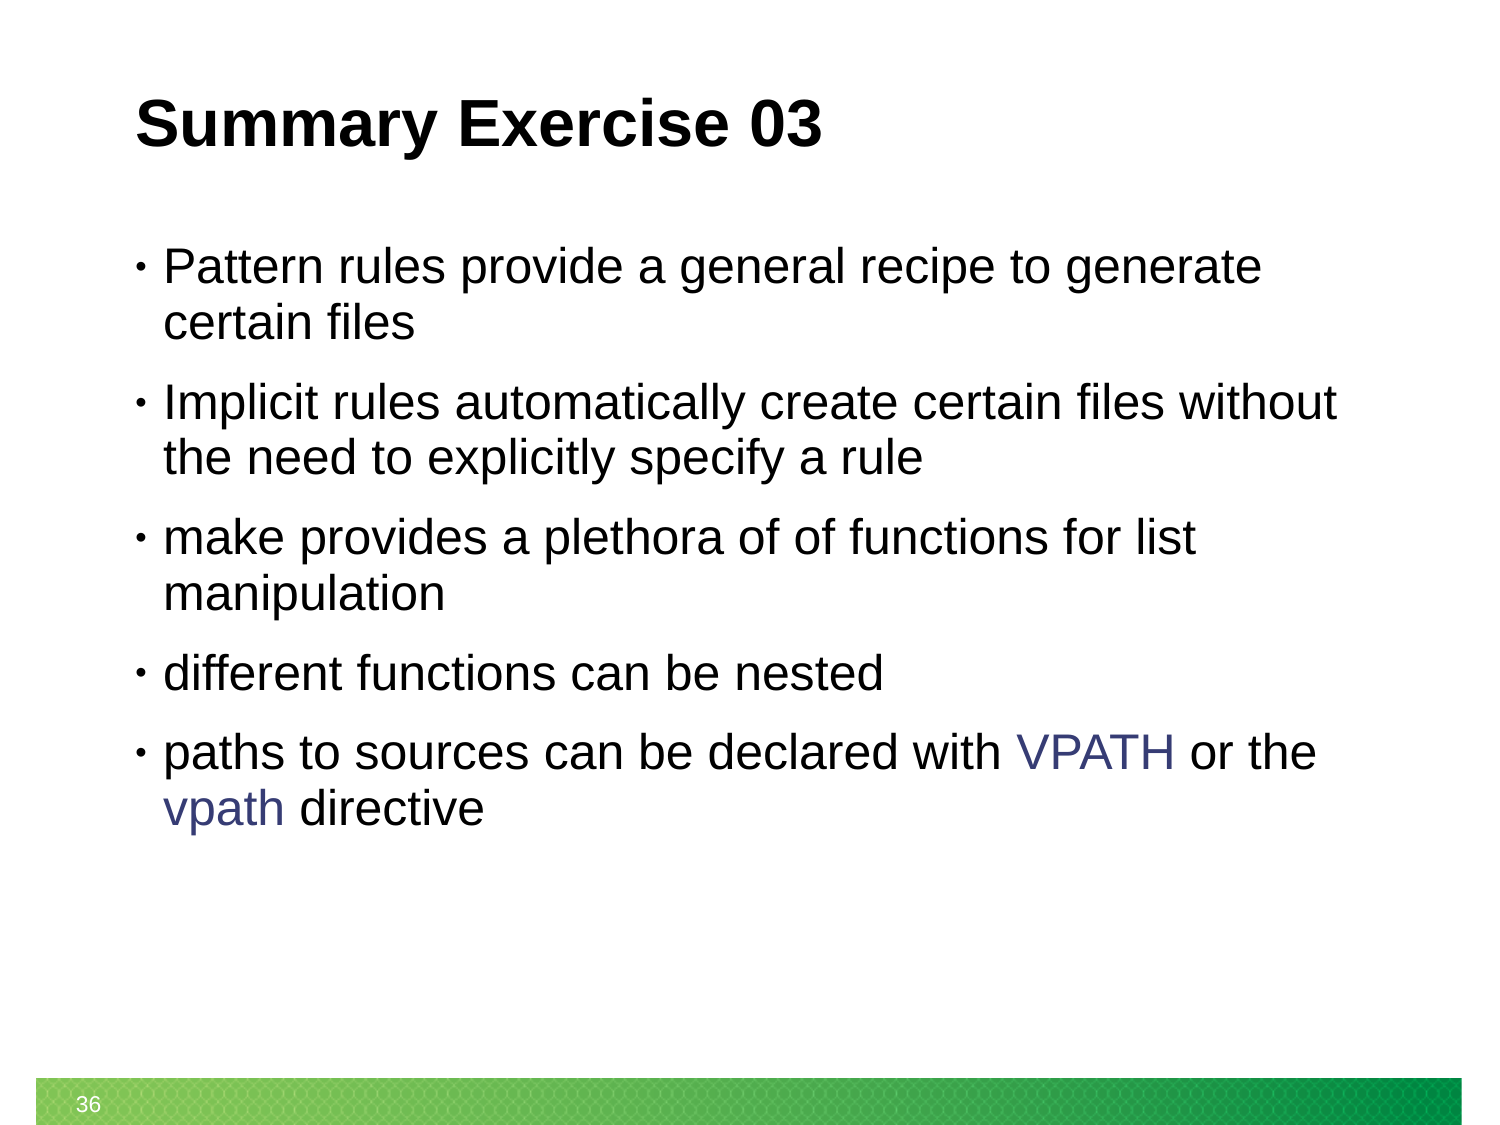

# Summary Exercise 03
Pattern rules provide a general recipe to generate certain files
Implicit rules automatically create certain files without the need to explicitly specify a rule
make provides a plethora of of functions for list manipulation
different functions can be nested
paths to sources can be declared with VPATH or the vpath directive